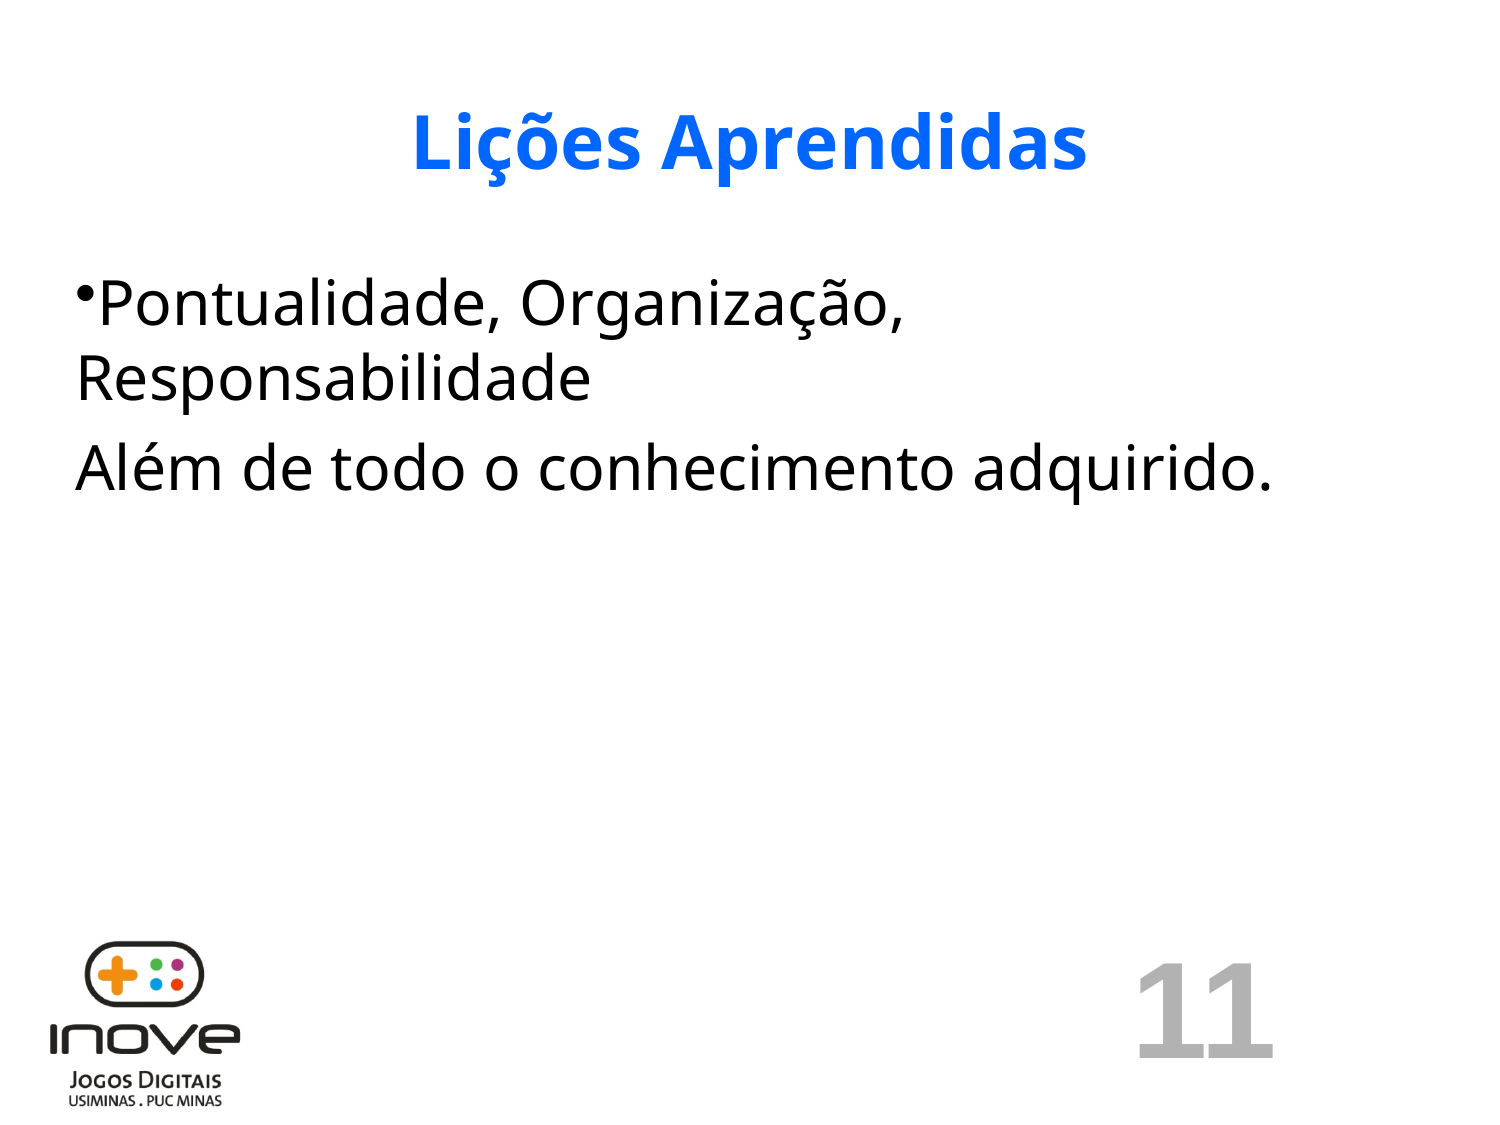

# Lições Aprendidas
Pontualidade, Organização, Responsabilidade
Além de todo o conhecimento adquirido.